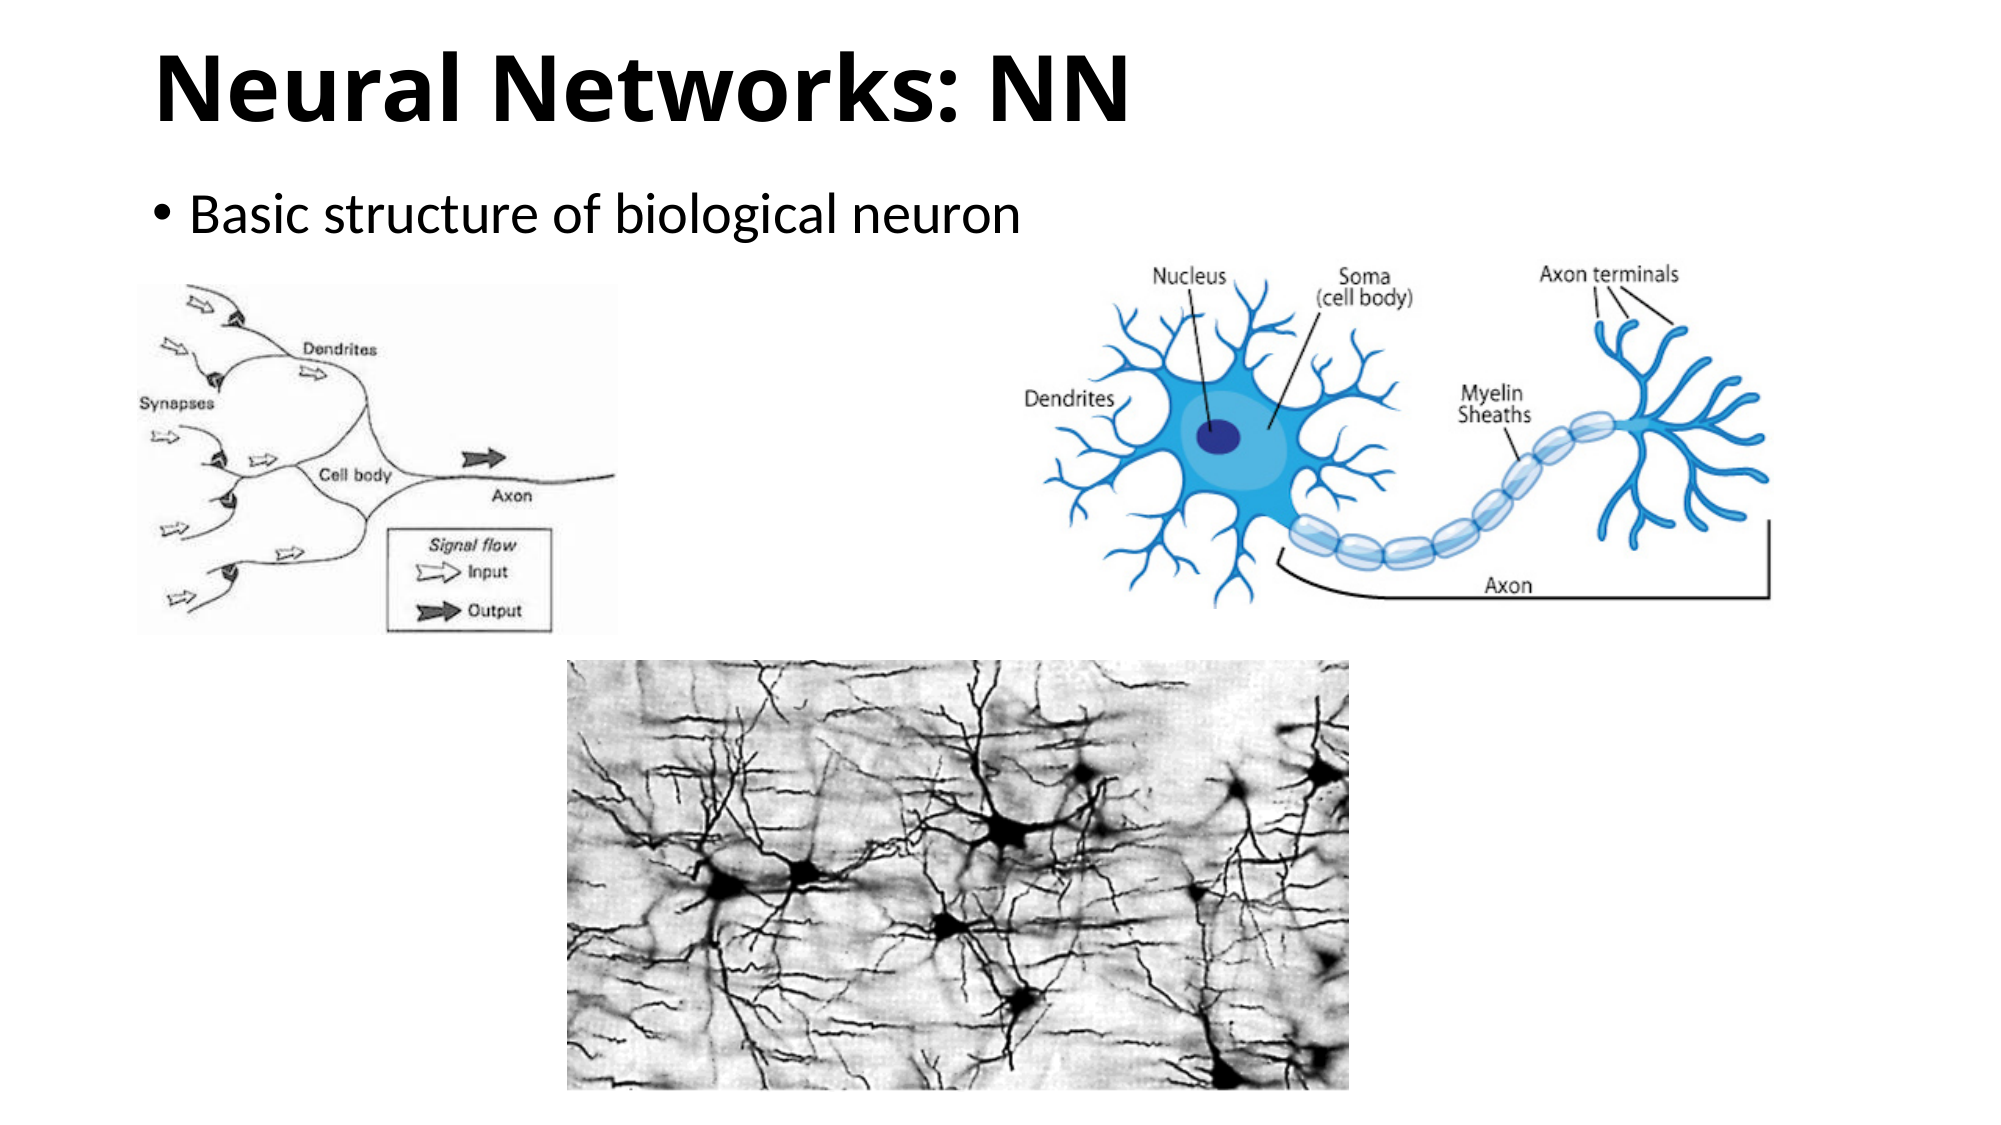

# Neural Networks: NN
Basic structure of biological neuron